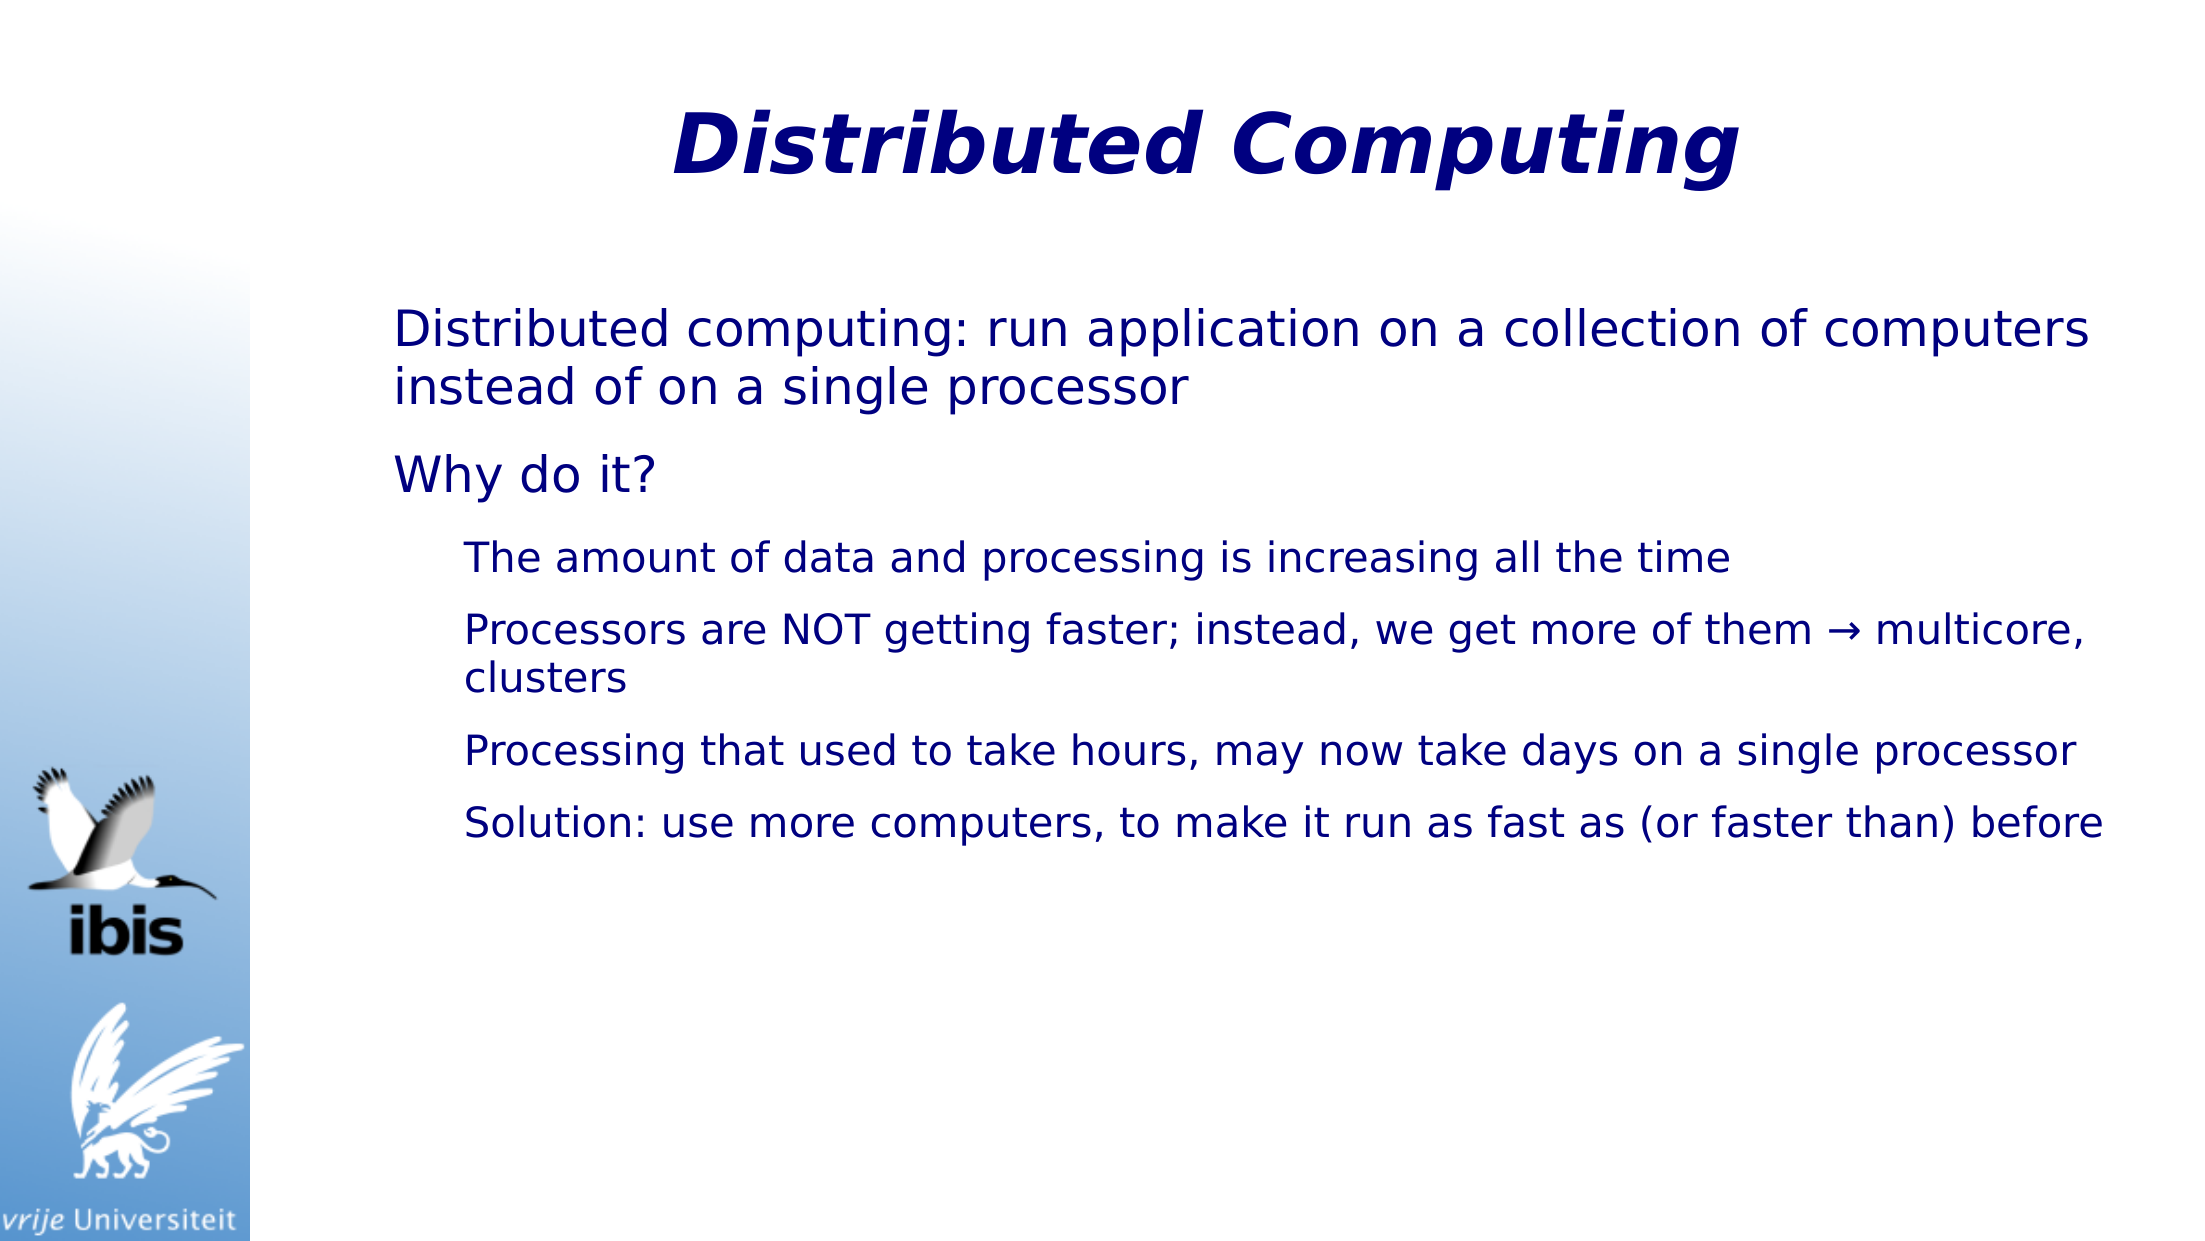

# Distributed Computing
Distributed computing: run application on a collection of computers instead of on a single processor
Why do it?
The amount of data and processing is increasing all the time
Processors are NOT getting faster; instead, we get more of them → multicore, clusters
Processing that used to take hours, may now take days on a single processor
Solution: use more computers, to make it run as fast as (or faster than) before